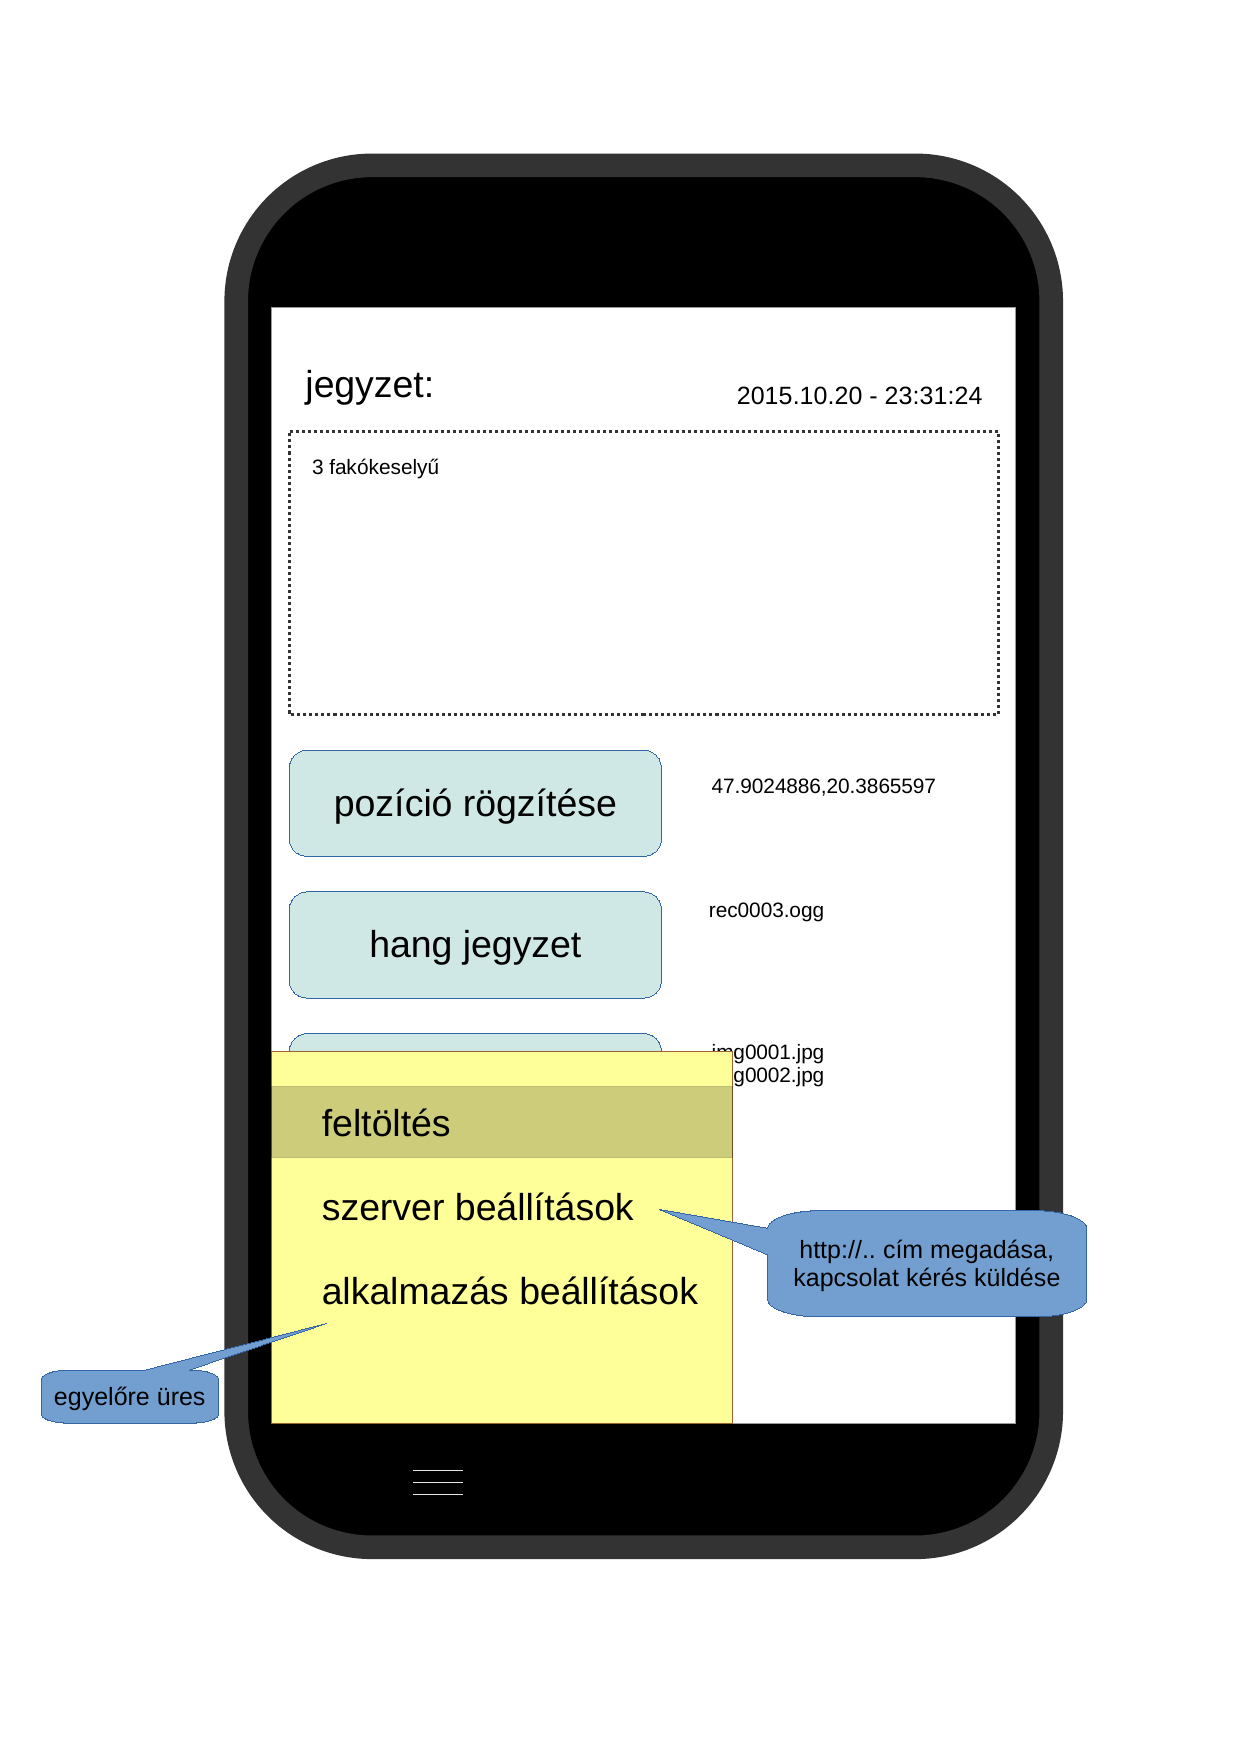

jegyzet:
2015.10.20 - 23:31:24
3 fakókeselyű
pozíció rögzítése
47.9024886,20.3865597
hang jegyzet
rec0003.ogg
kép csatolás
img0001.jpg
img0002.jpg
feltöltés
szerver beállítások
alkalmazás beállítások
eltárol
http://.. cím megadása,
kapcsolat kérés küldése
egyelőre üres